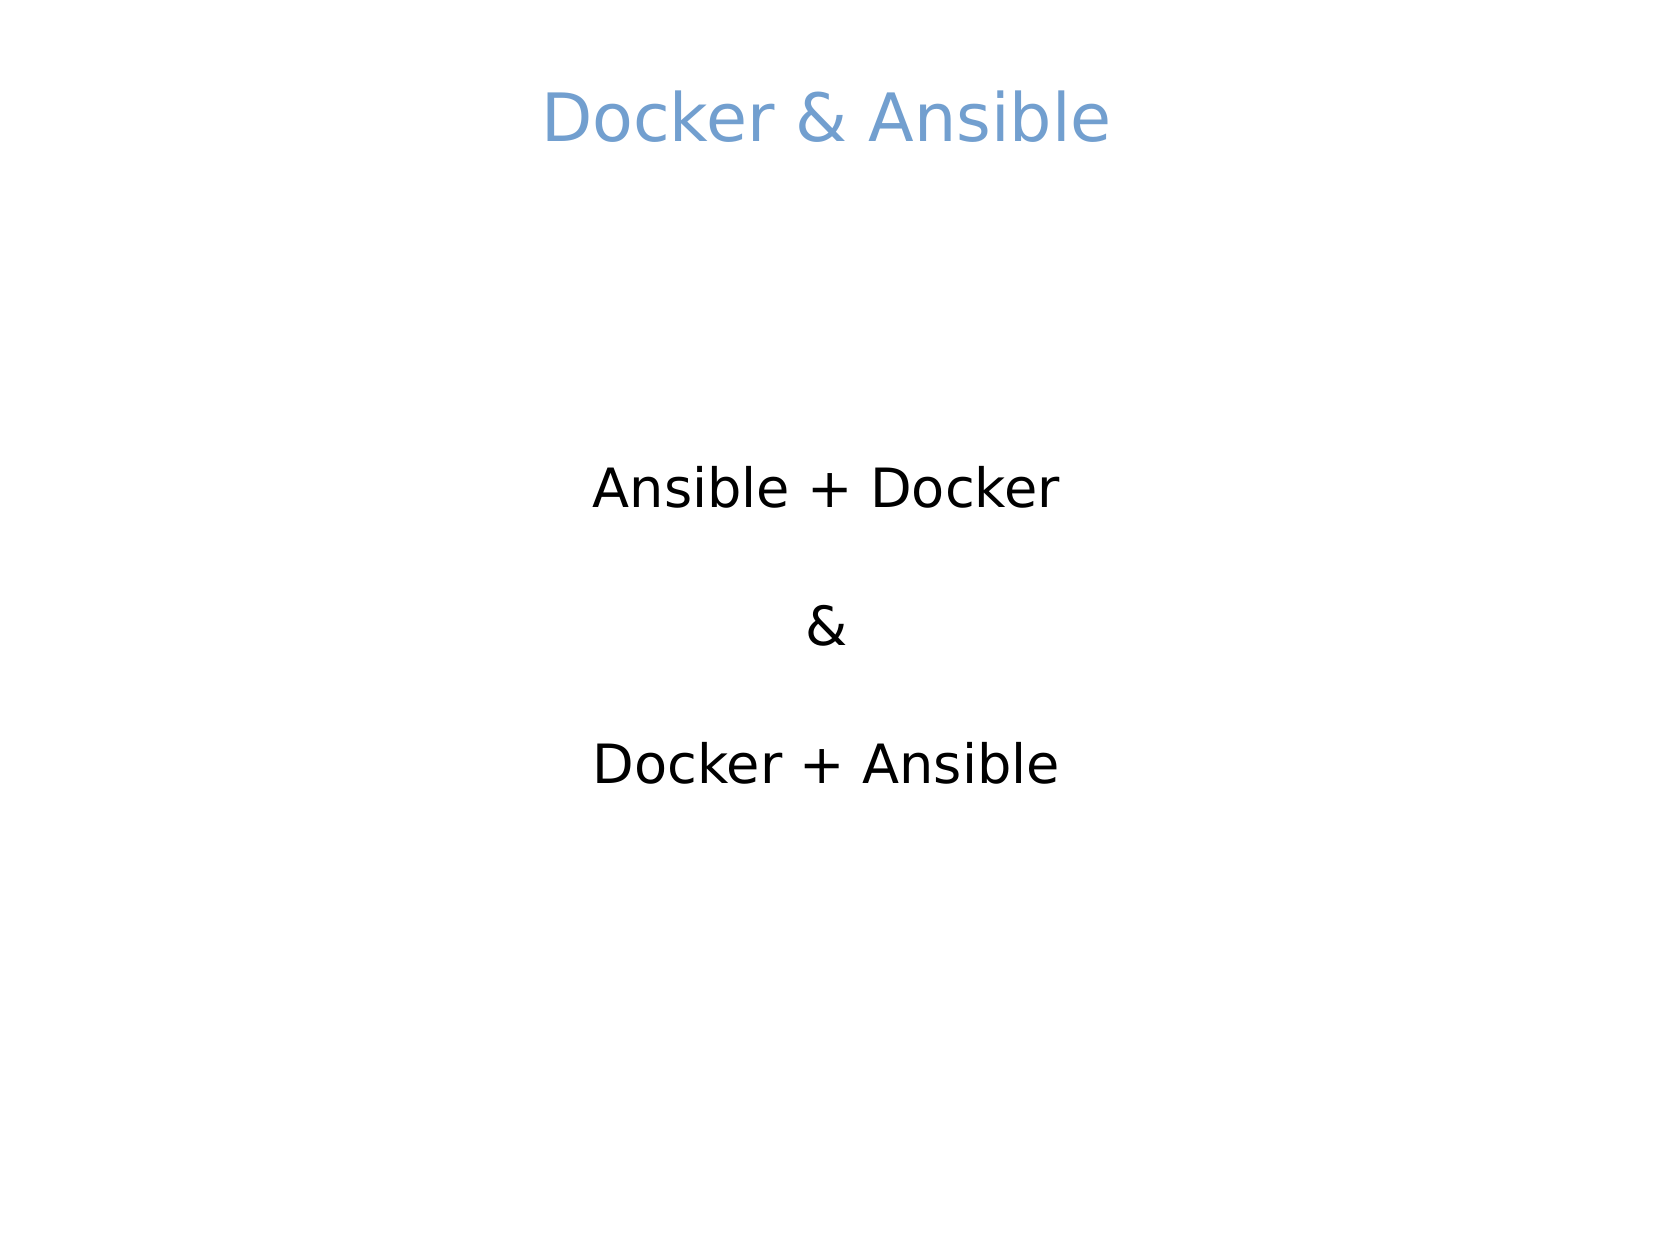

Docker & Ansible
Ansible + Docker
&
Docker + Ansible